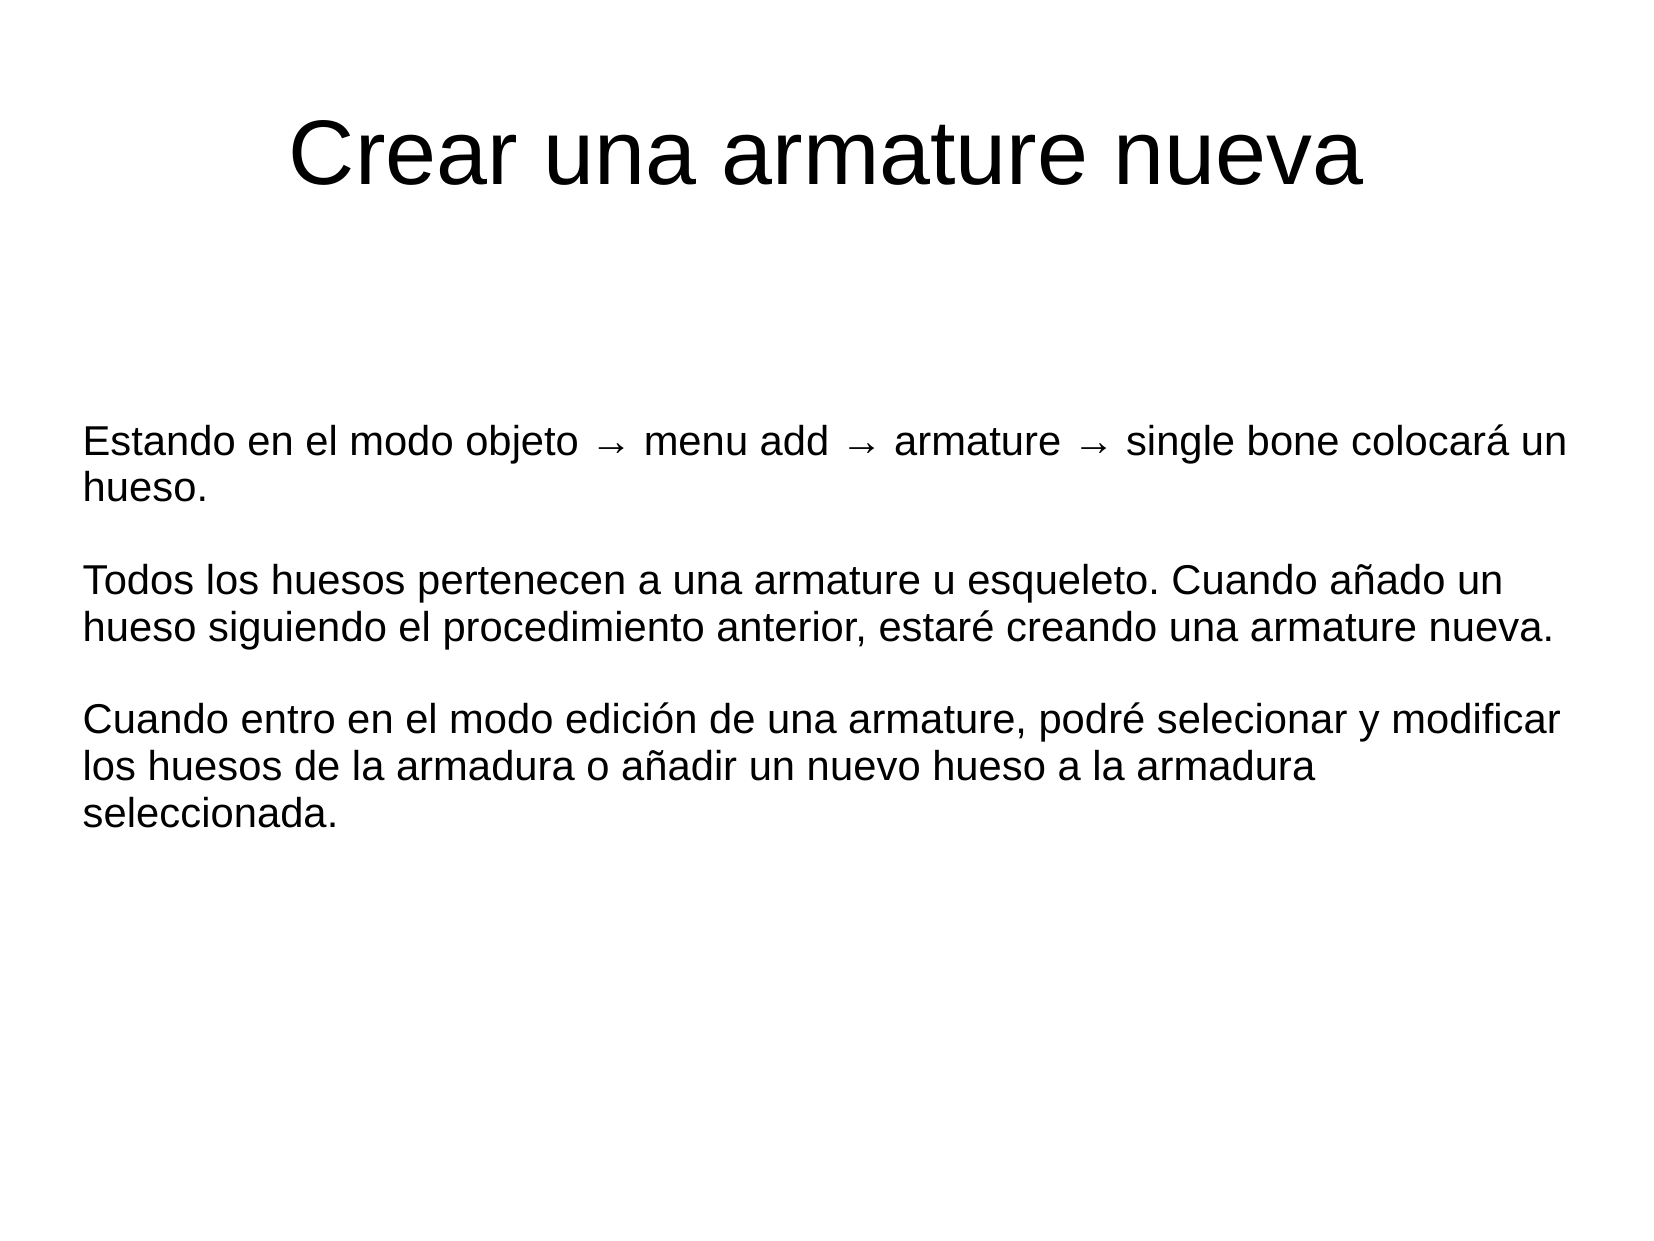

# Crear una armature nueva
Estando en el modo objeto → menu add → armature → single bone colocará un hueso.
Todos los huesos pertenecen a una armature u esqueleto. Cuando añado un hueso siguiendo el procedimiento anterior, estaré creando una armature nueva.
Cuando entro en el modo edición de una armature, podré selecionar y modificar los huesos de la armadura o añadir un nuevo hueso a la armadura seleccionada.